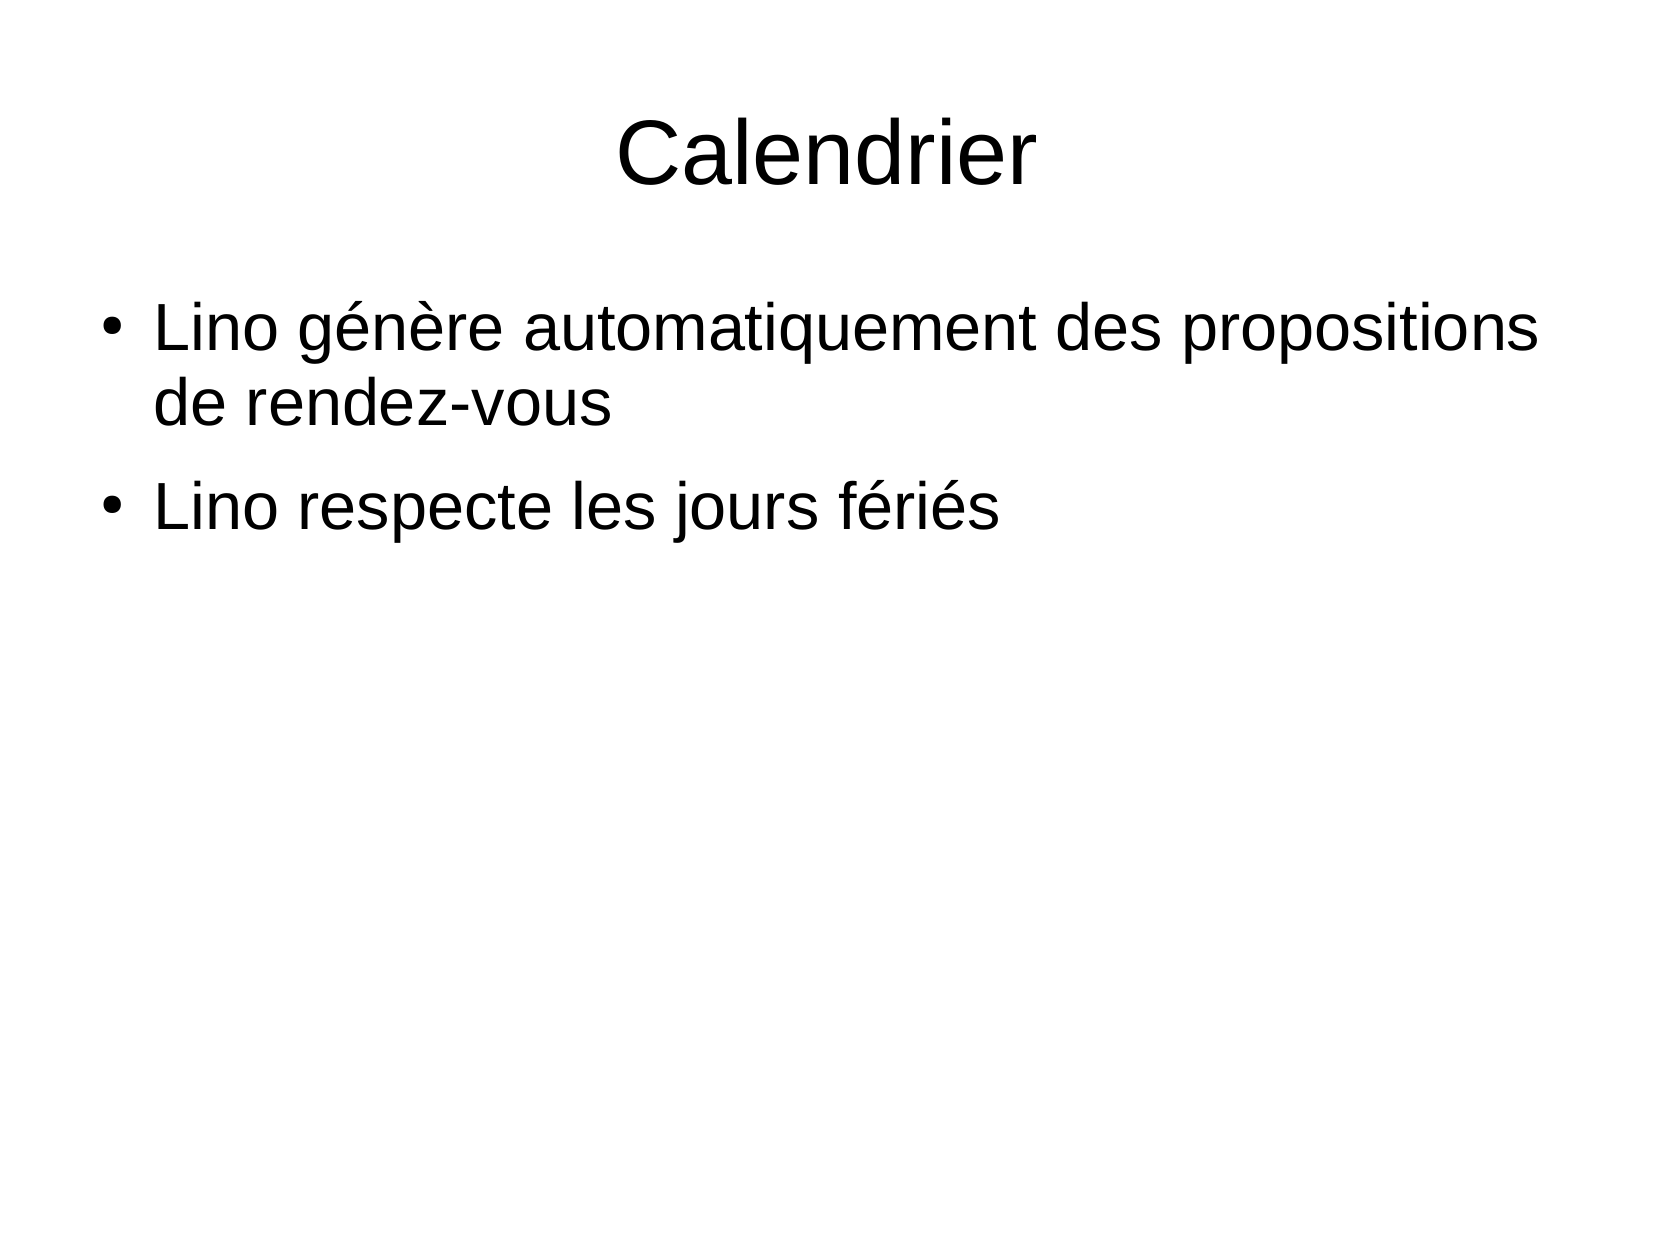

# Calendrier
Lino génère automatiquement des propositions de rendez-vous
Lino respecte les jours fériés